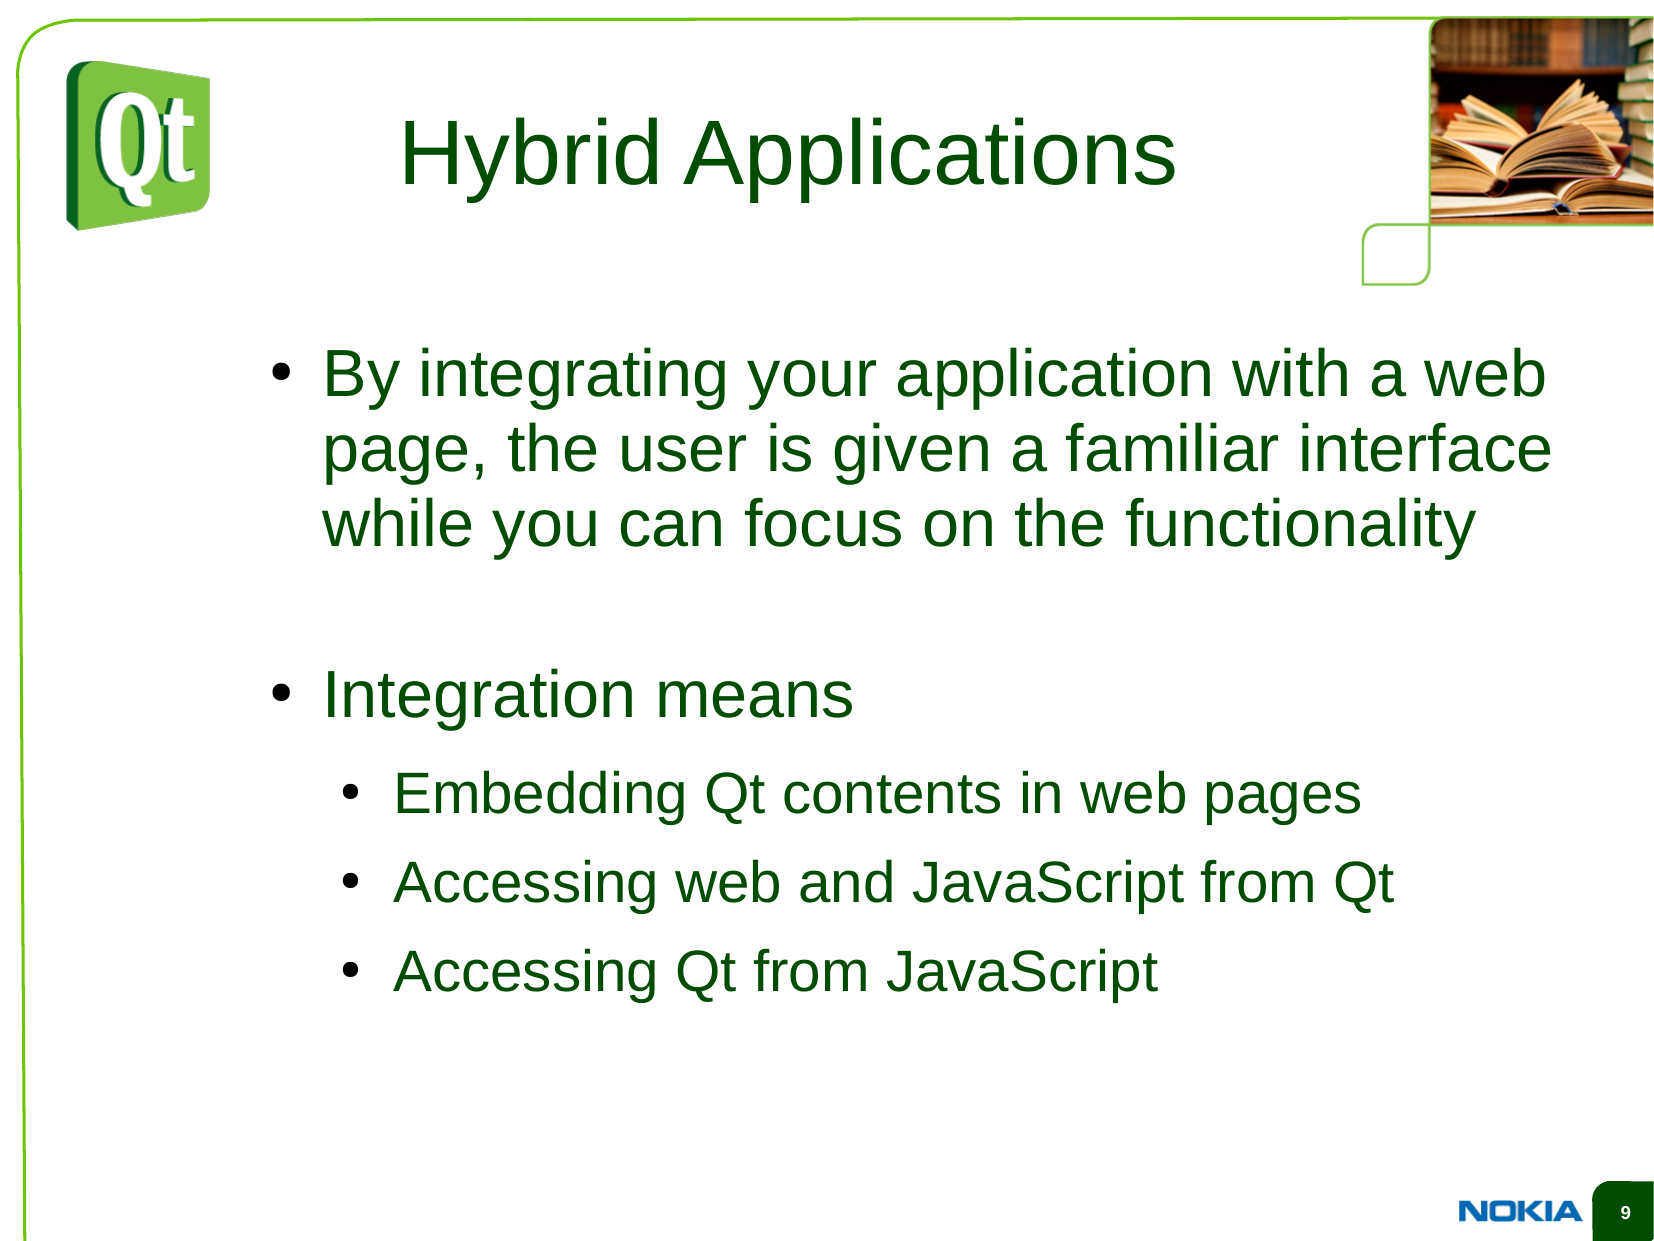

# Hybrid Applications
By integrating your application with a web page, the user is given a familiar interface while you can focus on the functionality
Integration means
Embedding Qt contents in web pages
Accessing web and JavaScript from Qt
Accessing Qt from JavaScript